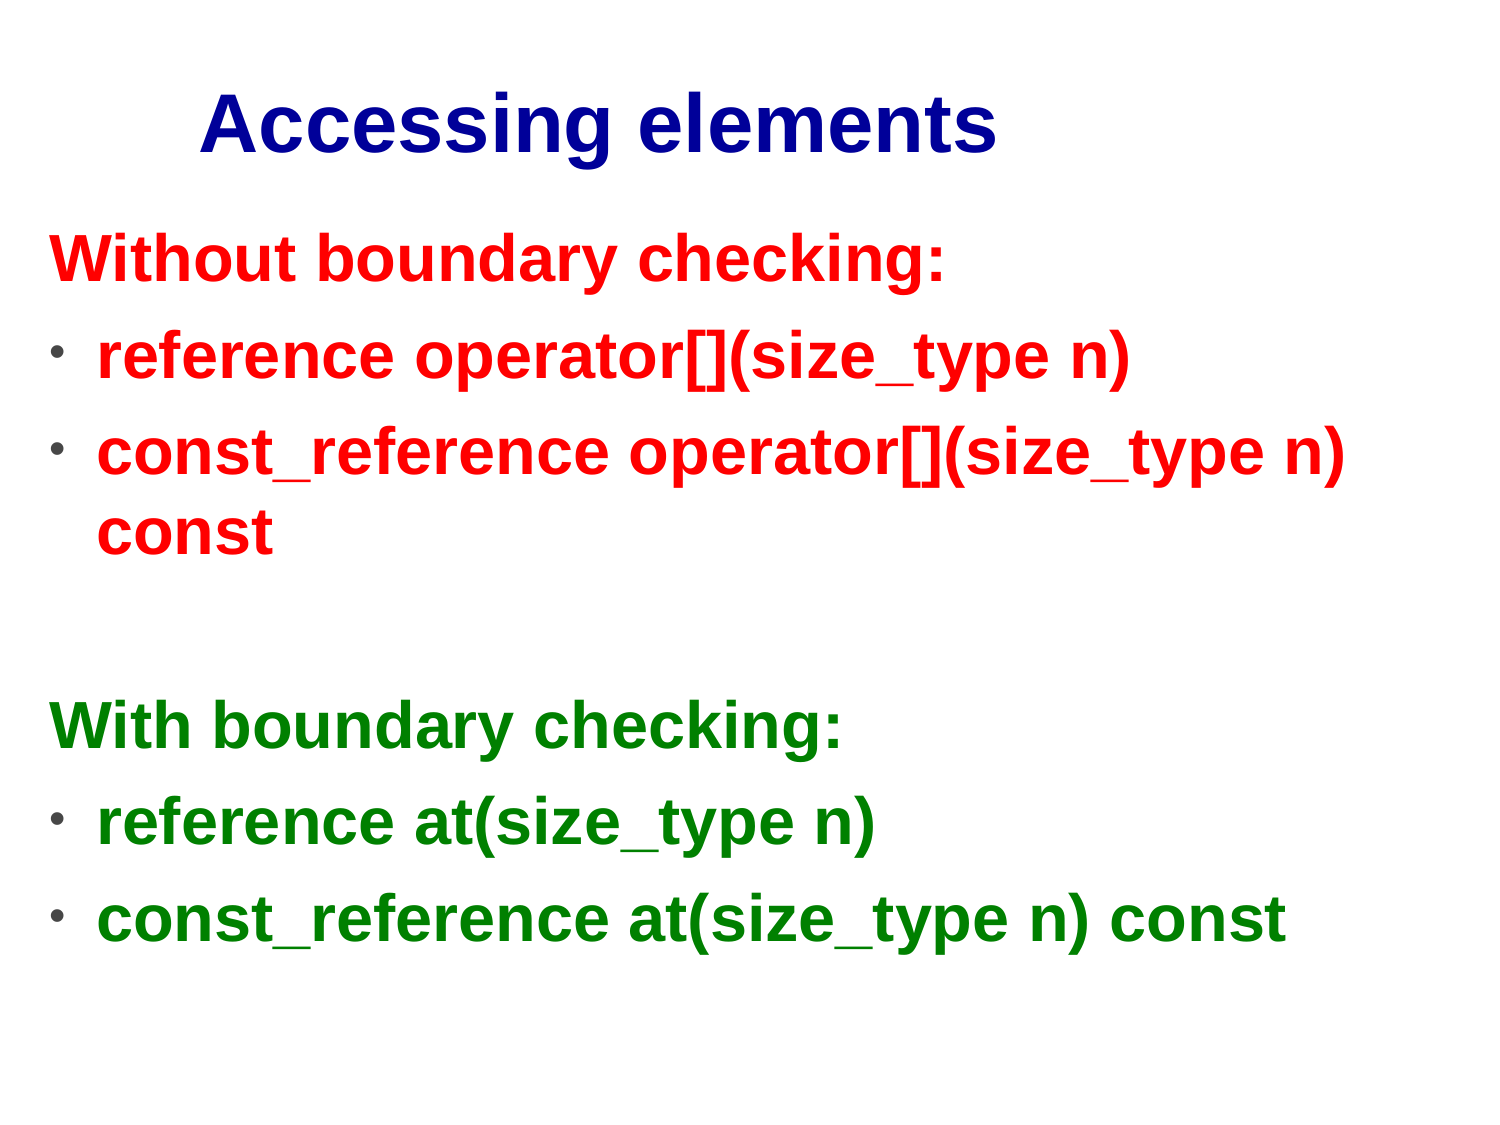

# Accessing elements
Without boundary checking:
reference operator[](size_type n)
const_reference operator[](size_type n) const
With boundary checking:
reference at(size_type n)
const_reference at(size_type n) const